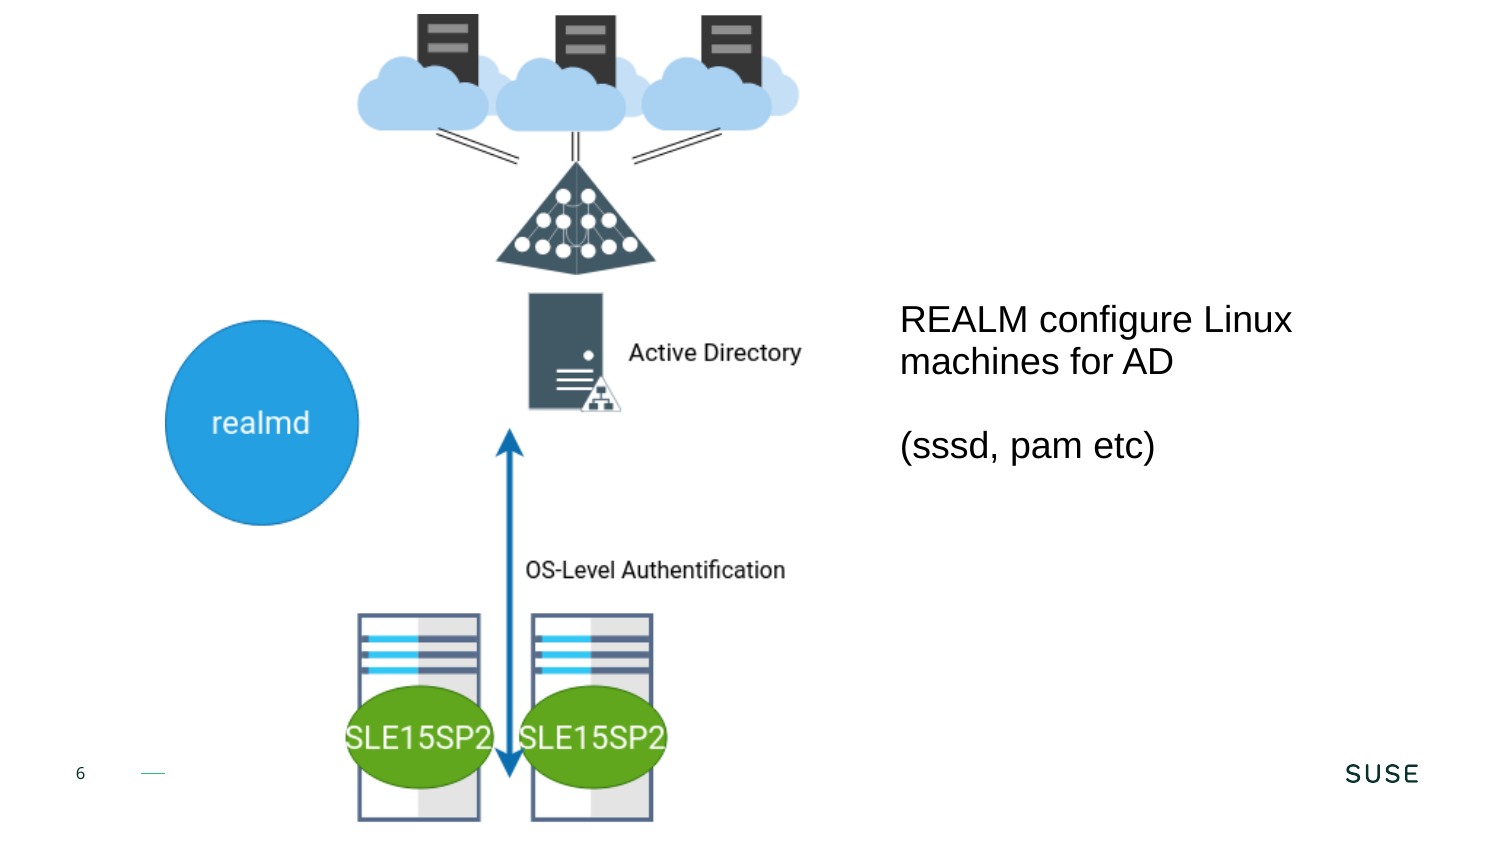

REALM configure Linux machines for AD
(sssd, pam etc)